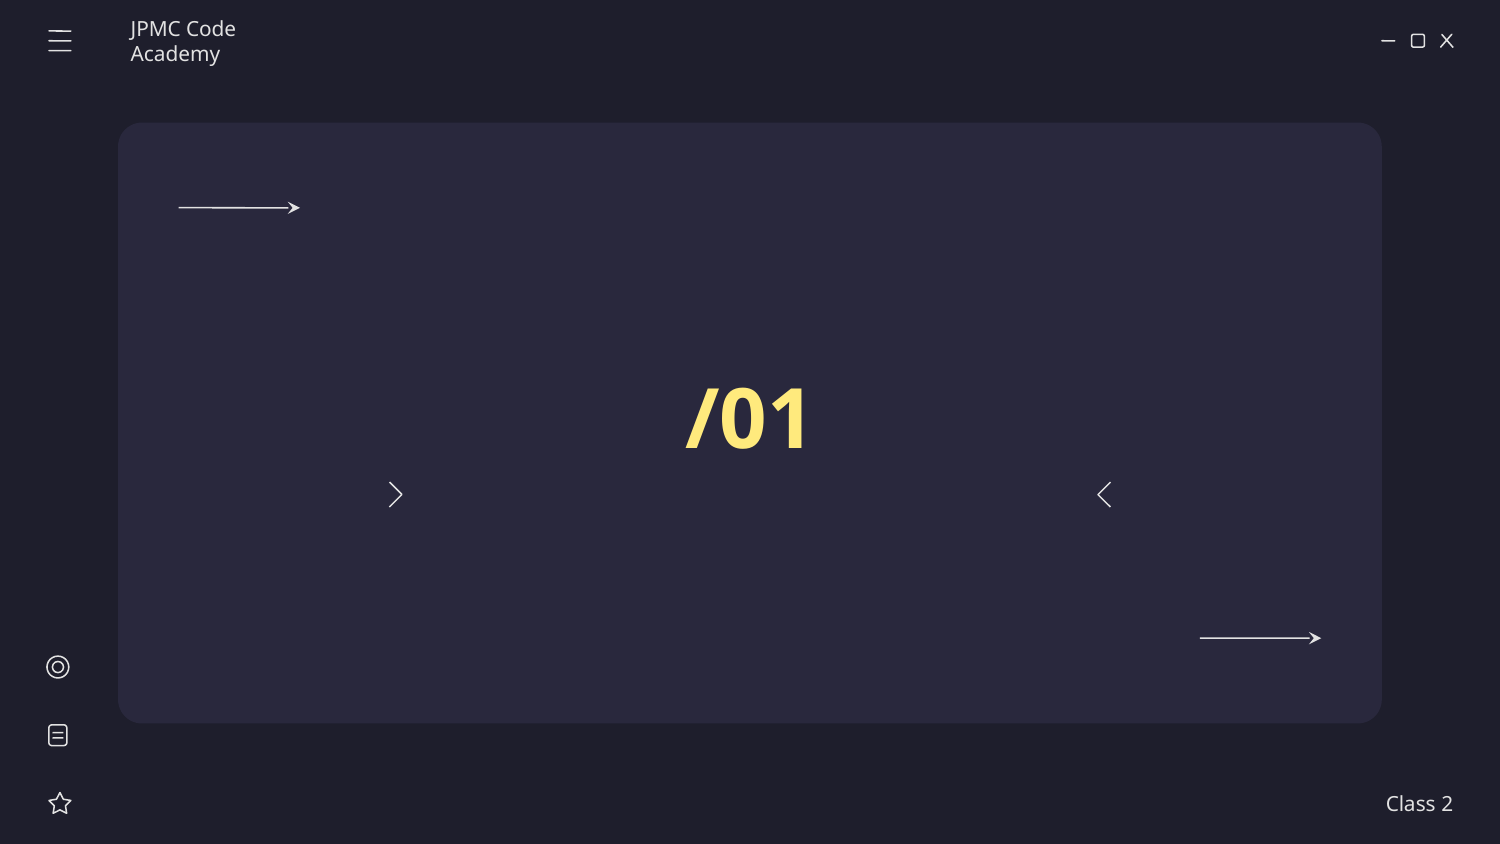

# JPMC Code Academy
/01
Class 2